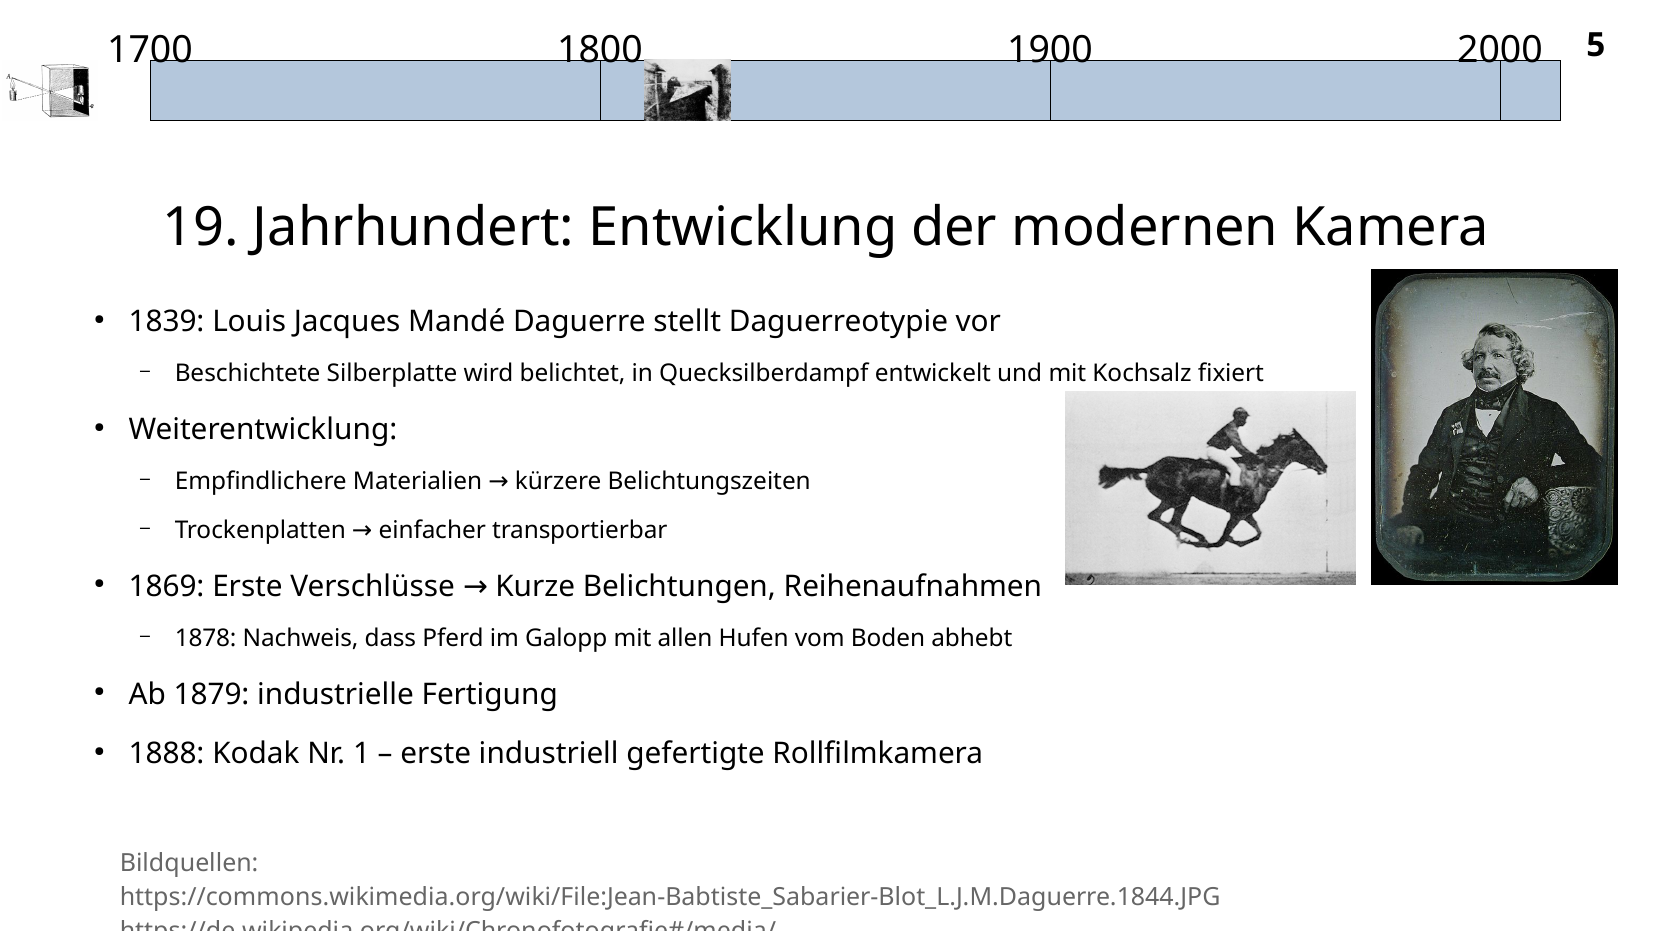

1700
1800
1900
2000
19. Jahrhundert: Entwicklung der modernen Kamera
# 1839: Louis Jacques Mandé Daguerre stellt Daguerreotypie vor
Beschichtete Silberplatte wird belichtet, in Quecksilberdampf entwickelt und mit Kochsalz fixiert
Weiterentwicklung:
Empfindlichere Materialien → kürzere Belichtungszeiten
Trockenplatten → einfacher transportierbar
1869: Erste Verschlüsse → Kurze Belichtungen, Reihenaufnahmen
1878: Nachweis, dass Pferd im Galopp mit allen Hufen vom Boden abhebt
Ab 1879: industrielle Fertigung
1888: Kodak Nr. 1 – erste industriell gefertigte Rollfilmkamera
Bildquellen: https://commons.wikimedia.org/wiki/File:Jean-Babtiste_Sabarier-Blot_L.J.M.Daguerre.1844.JPG
https://de.wikipedia.org/wiki/Chronofotografie#/media/Datei:Muybridge_race_horse_animated.gif